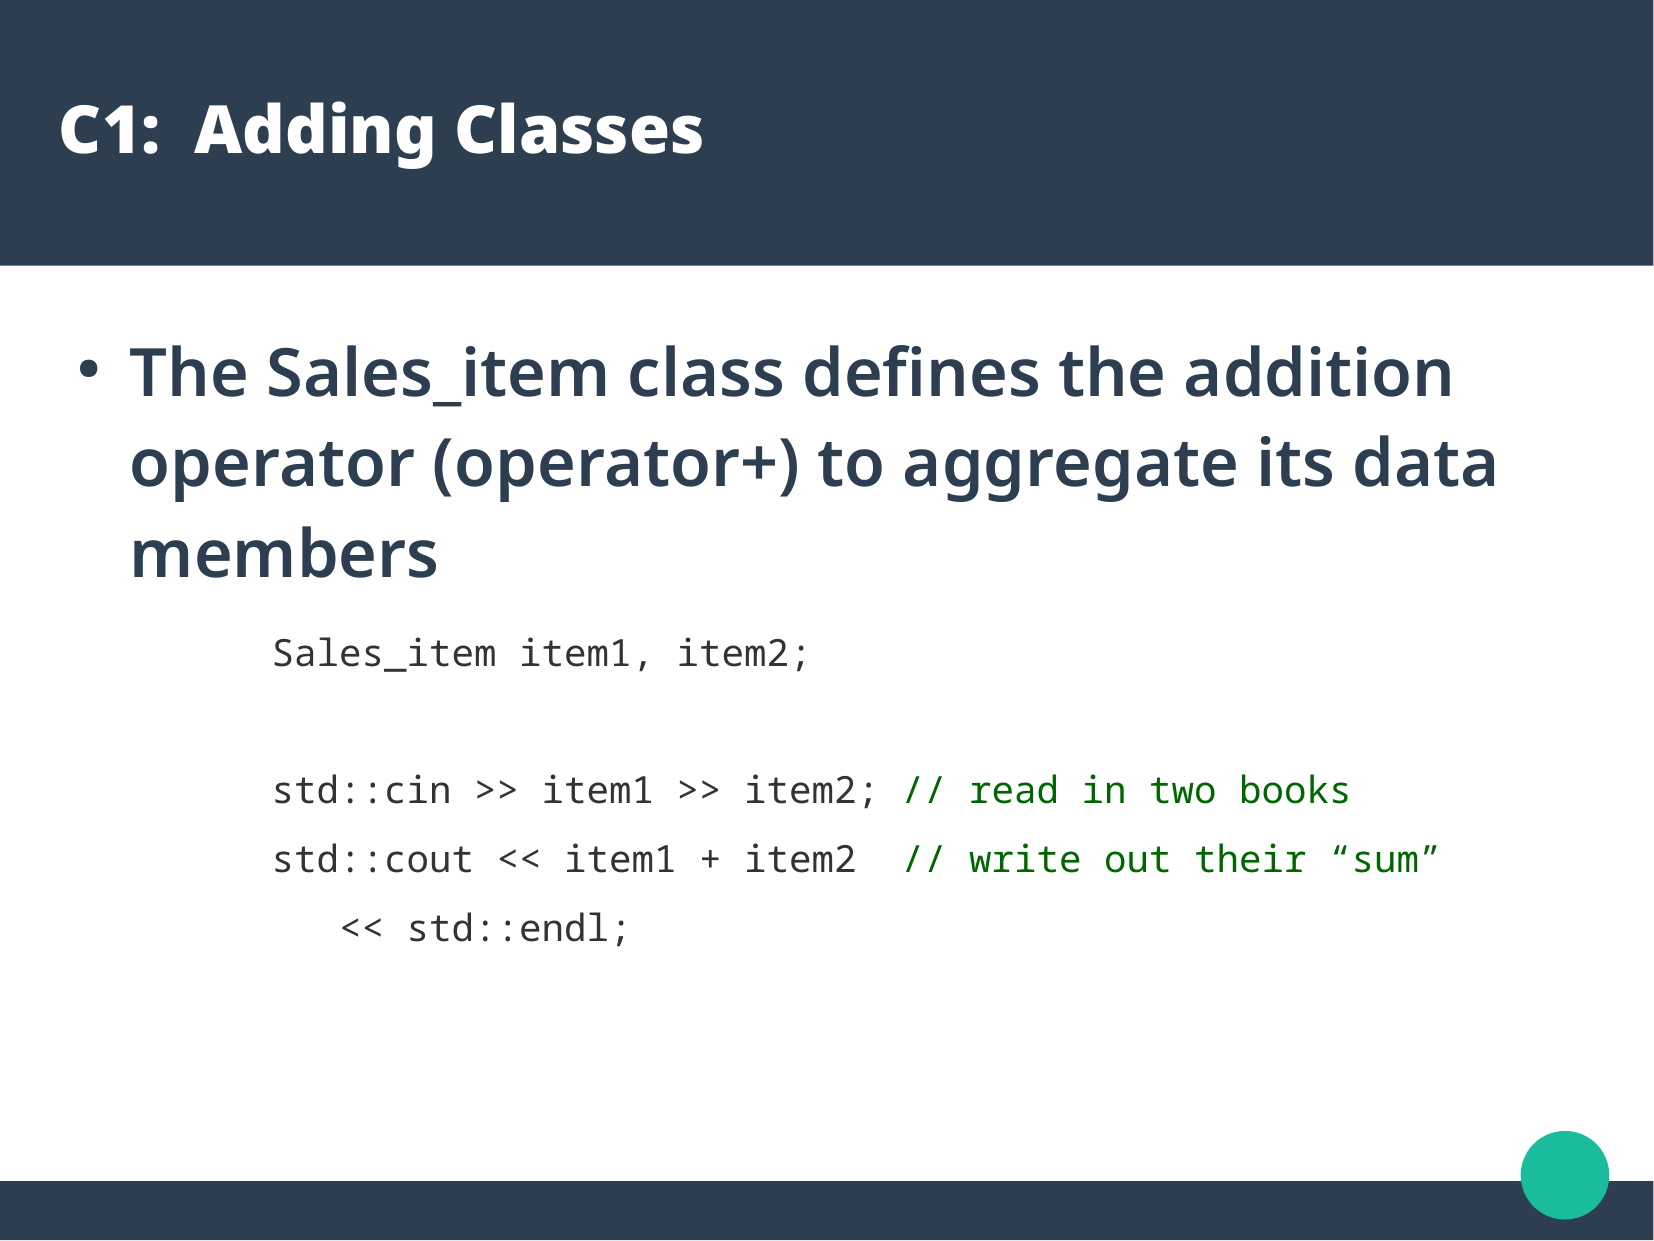

# C1: Adding Classes
The Sales_item class defines the addition operator (operator+) to aggregate its data members
Sales_item item1, item2;
std::cin >> item1 >> item2; // read in two books
std::cout << item1 + item2 // write out their “sum”
 << std::endl;